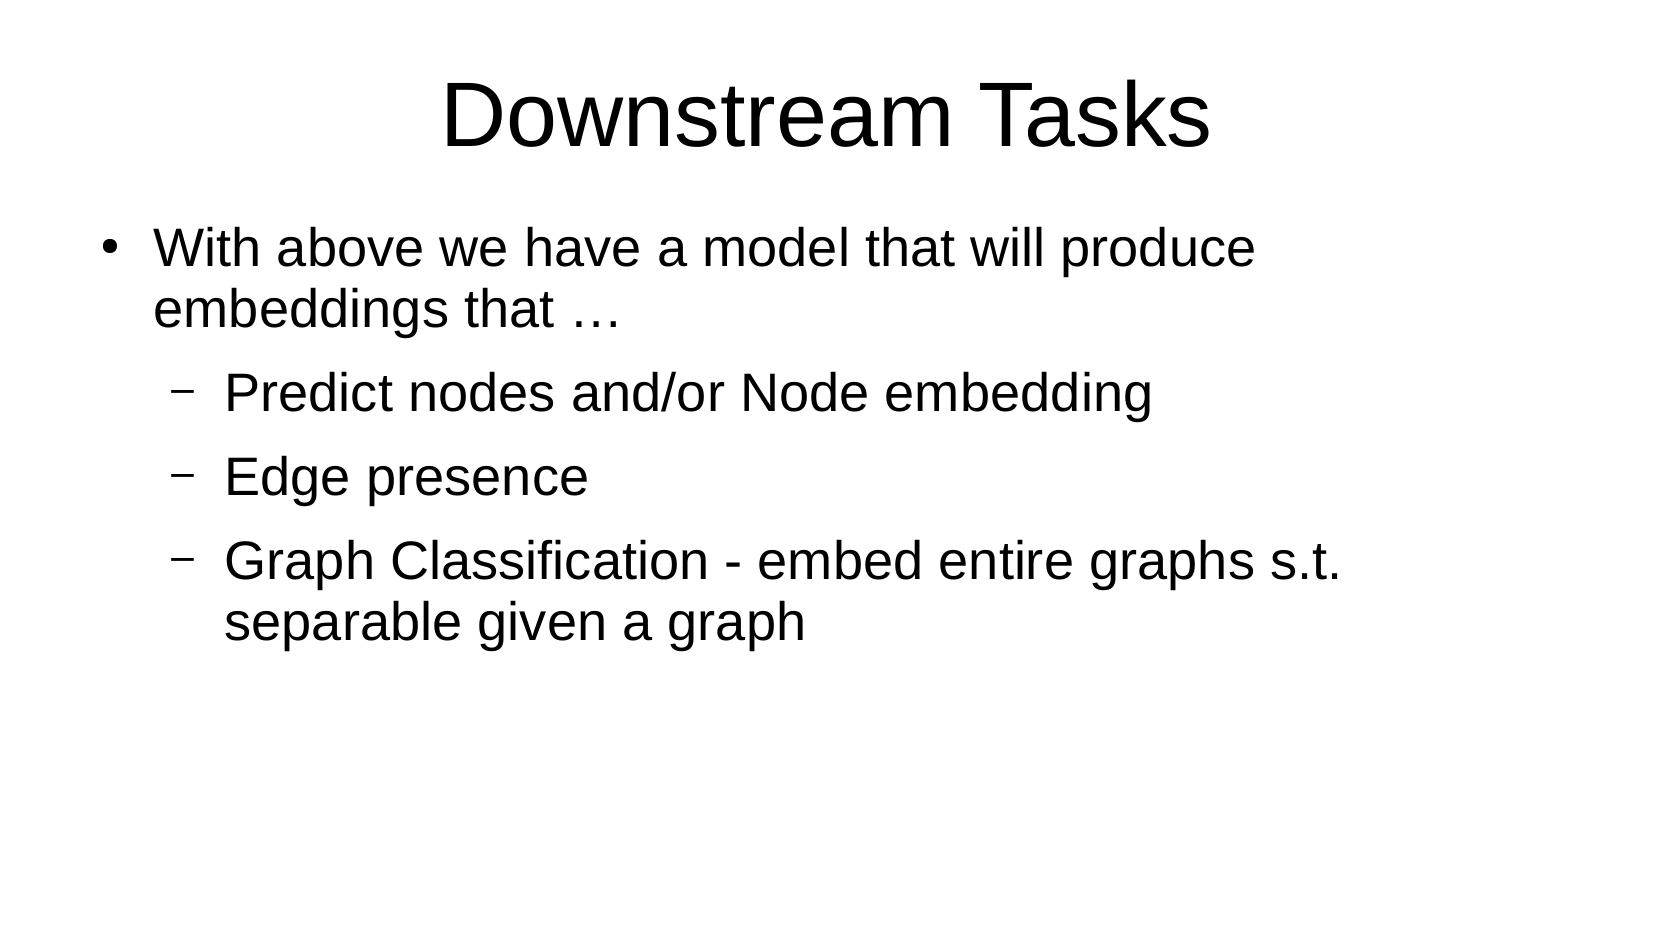

# Downstream Tasks
With above we have a model that will produce embeddings that …
Predict nodes and/or Node embedding
Edge presence
Graph Classification - embed entire graphs s.t. separable given a graph